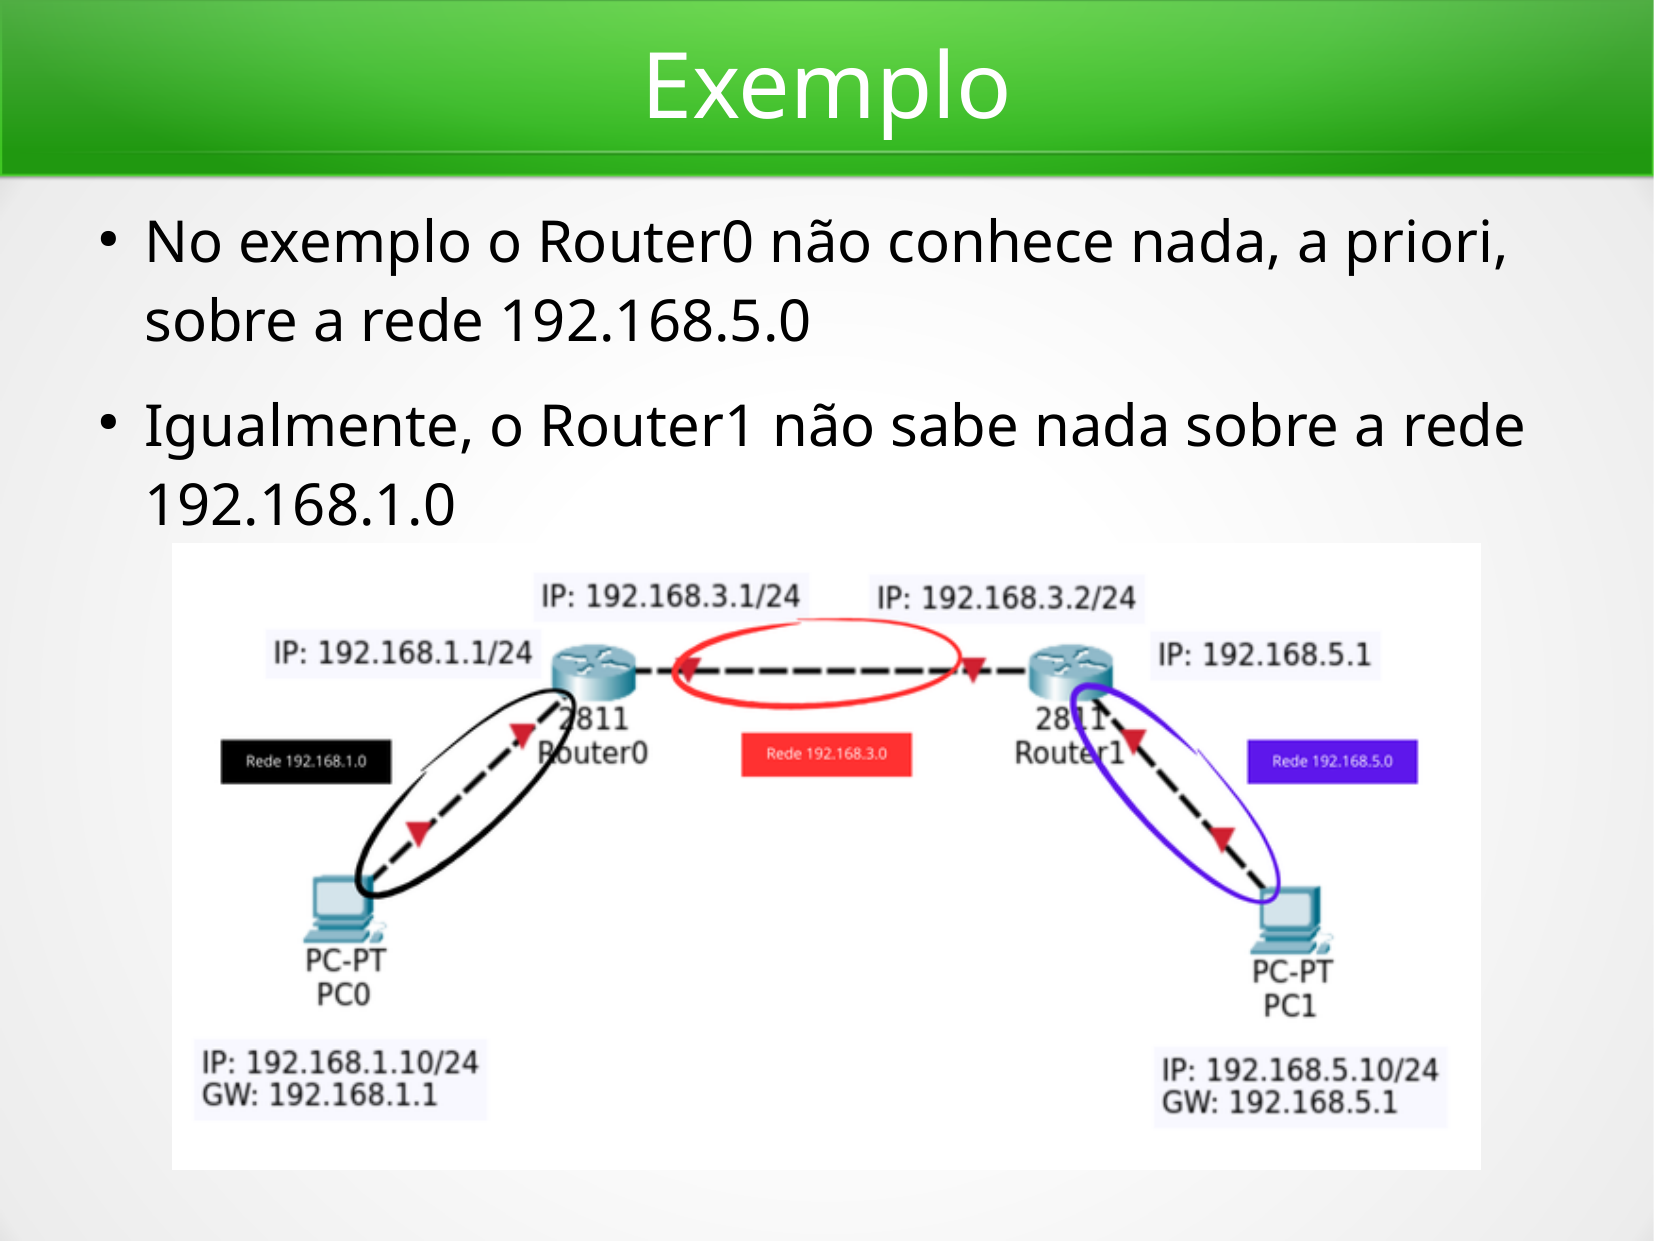

# Exemplo
No exemplo o Router0 não conhece nada, a priori, sobre a rede 192.168.5.0
Igualmente, o Router1 não sabe nada sobre a rede 192.168.1.0